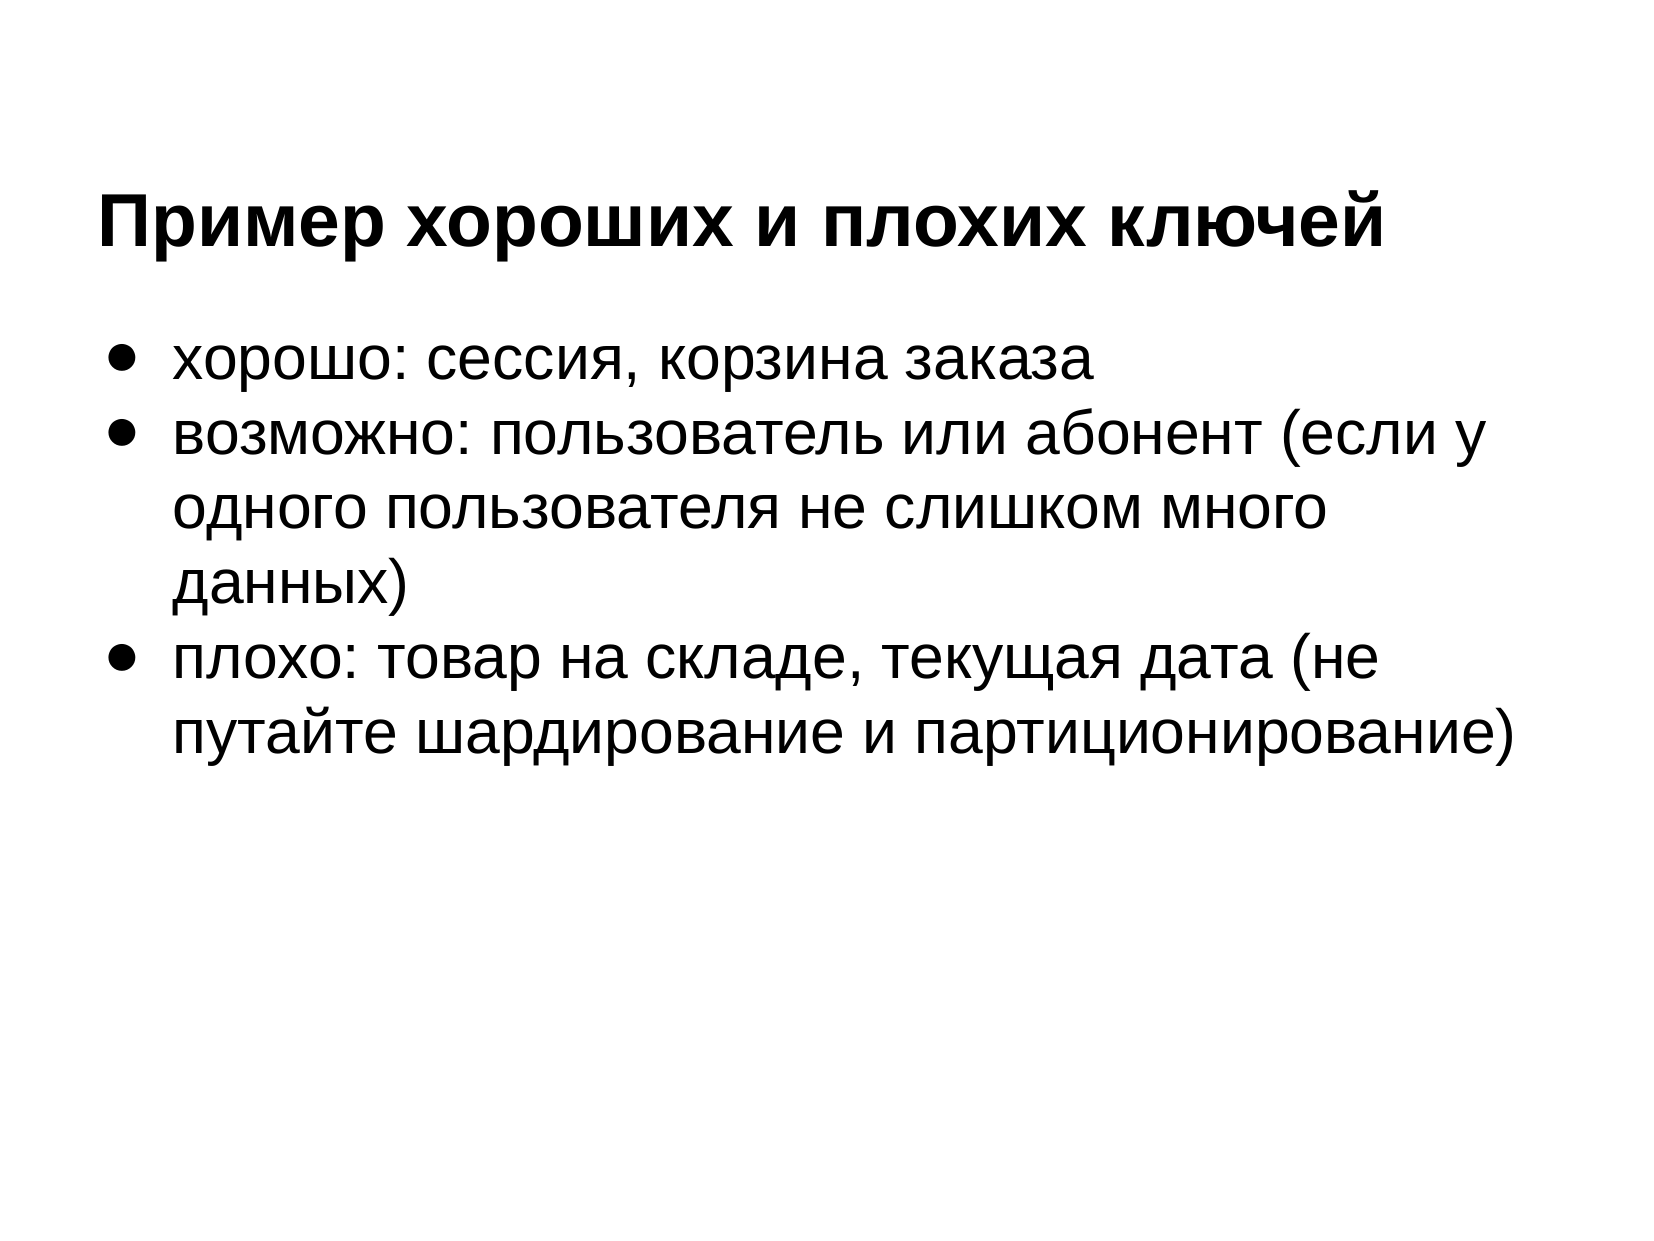

# Пример хороших и плохих ключей
хорошо: сессия, корзина заказа
возможно: пользователь или абонент (если у одного пользователя не слишком много данных)
плохо: товар на складе, текущая дата (не путайте шардирование и партиционирование)